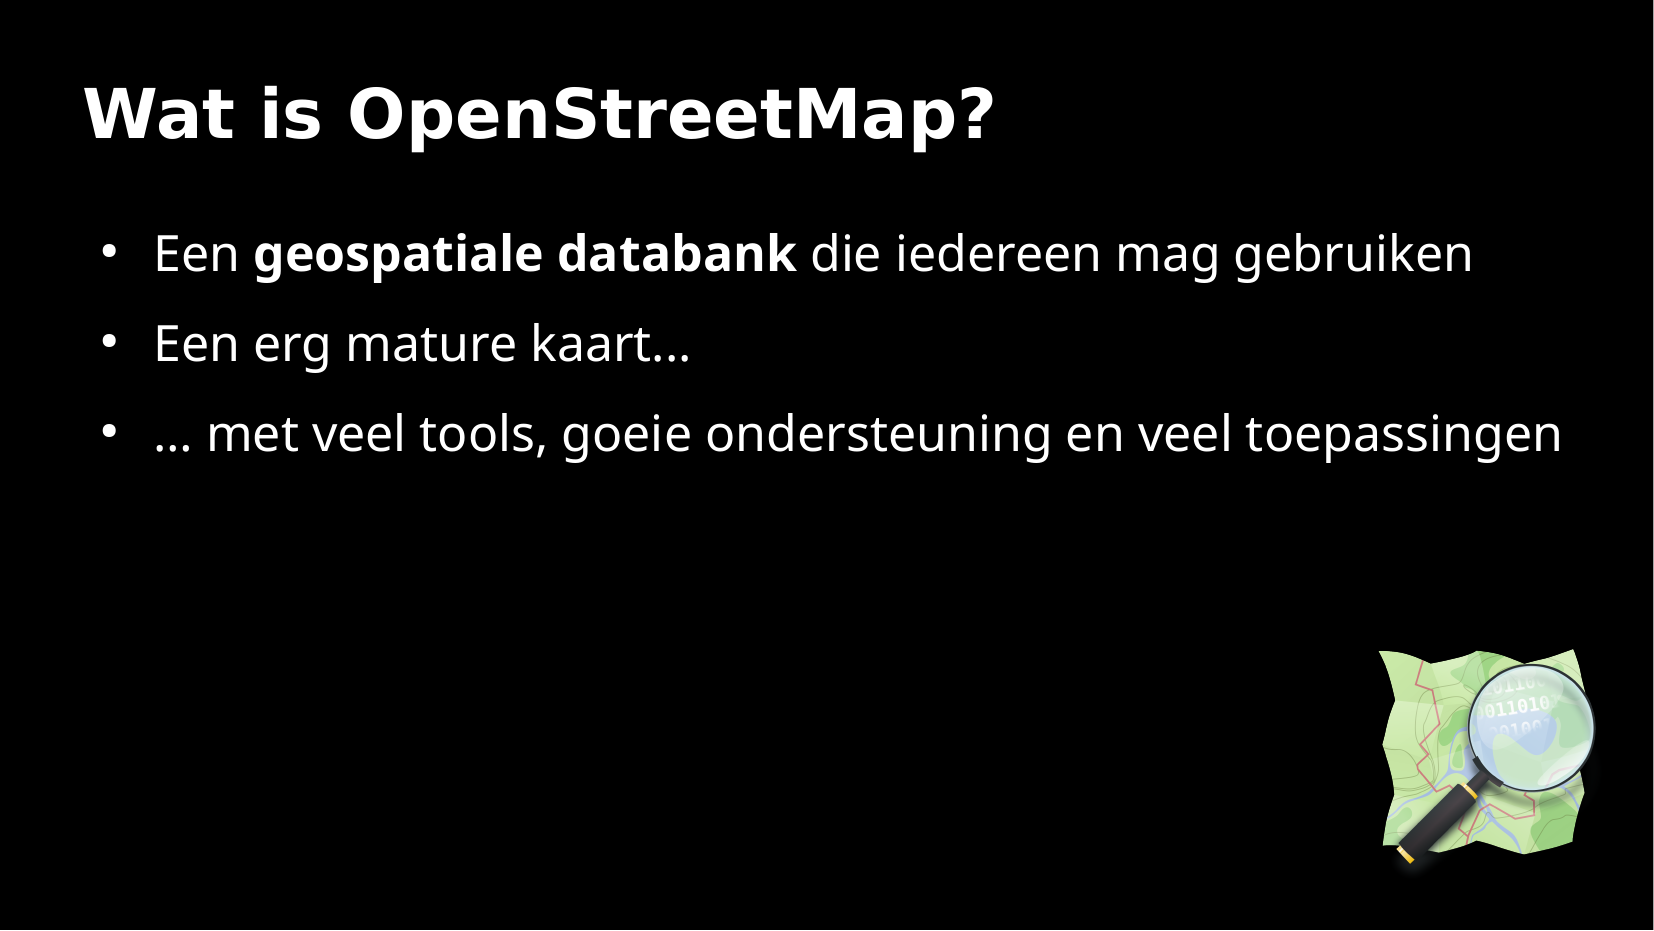

# Wat is OpenStreetMap?
Een geospatiale databank die iedereen mag gebruiken
Een erg mature kaart...
… met veel tools, goeie ondersteuning en veel toepassingen